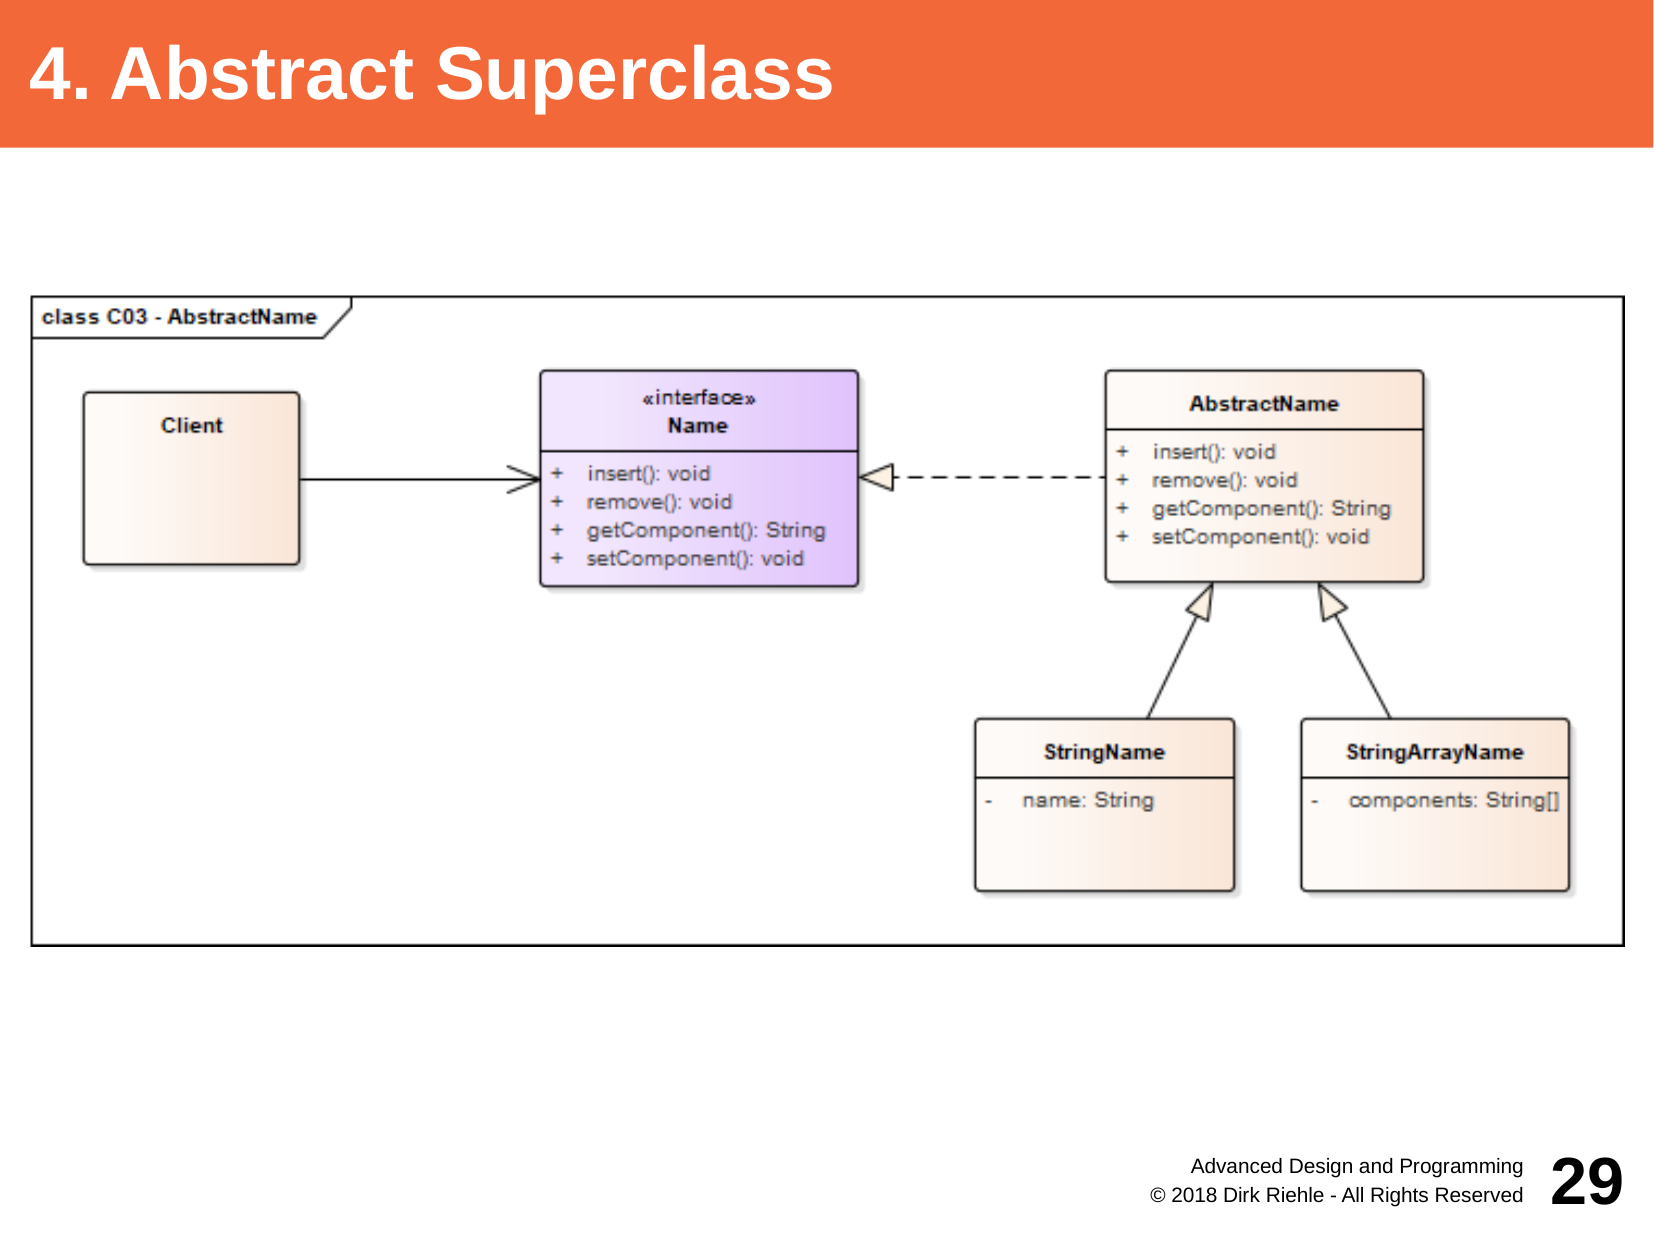

# 4. Abstract Superclass
Advanced Design and Programming
29
© 2018 Dirk Riehle - All Rights Reserved